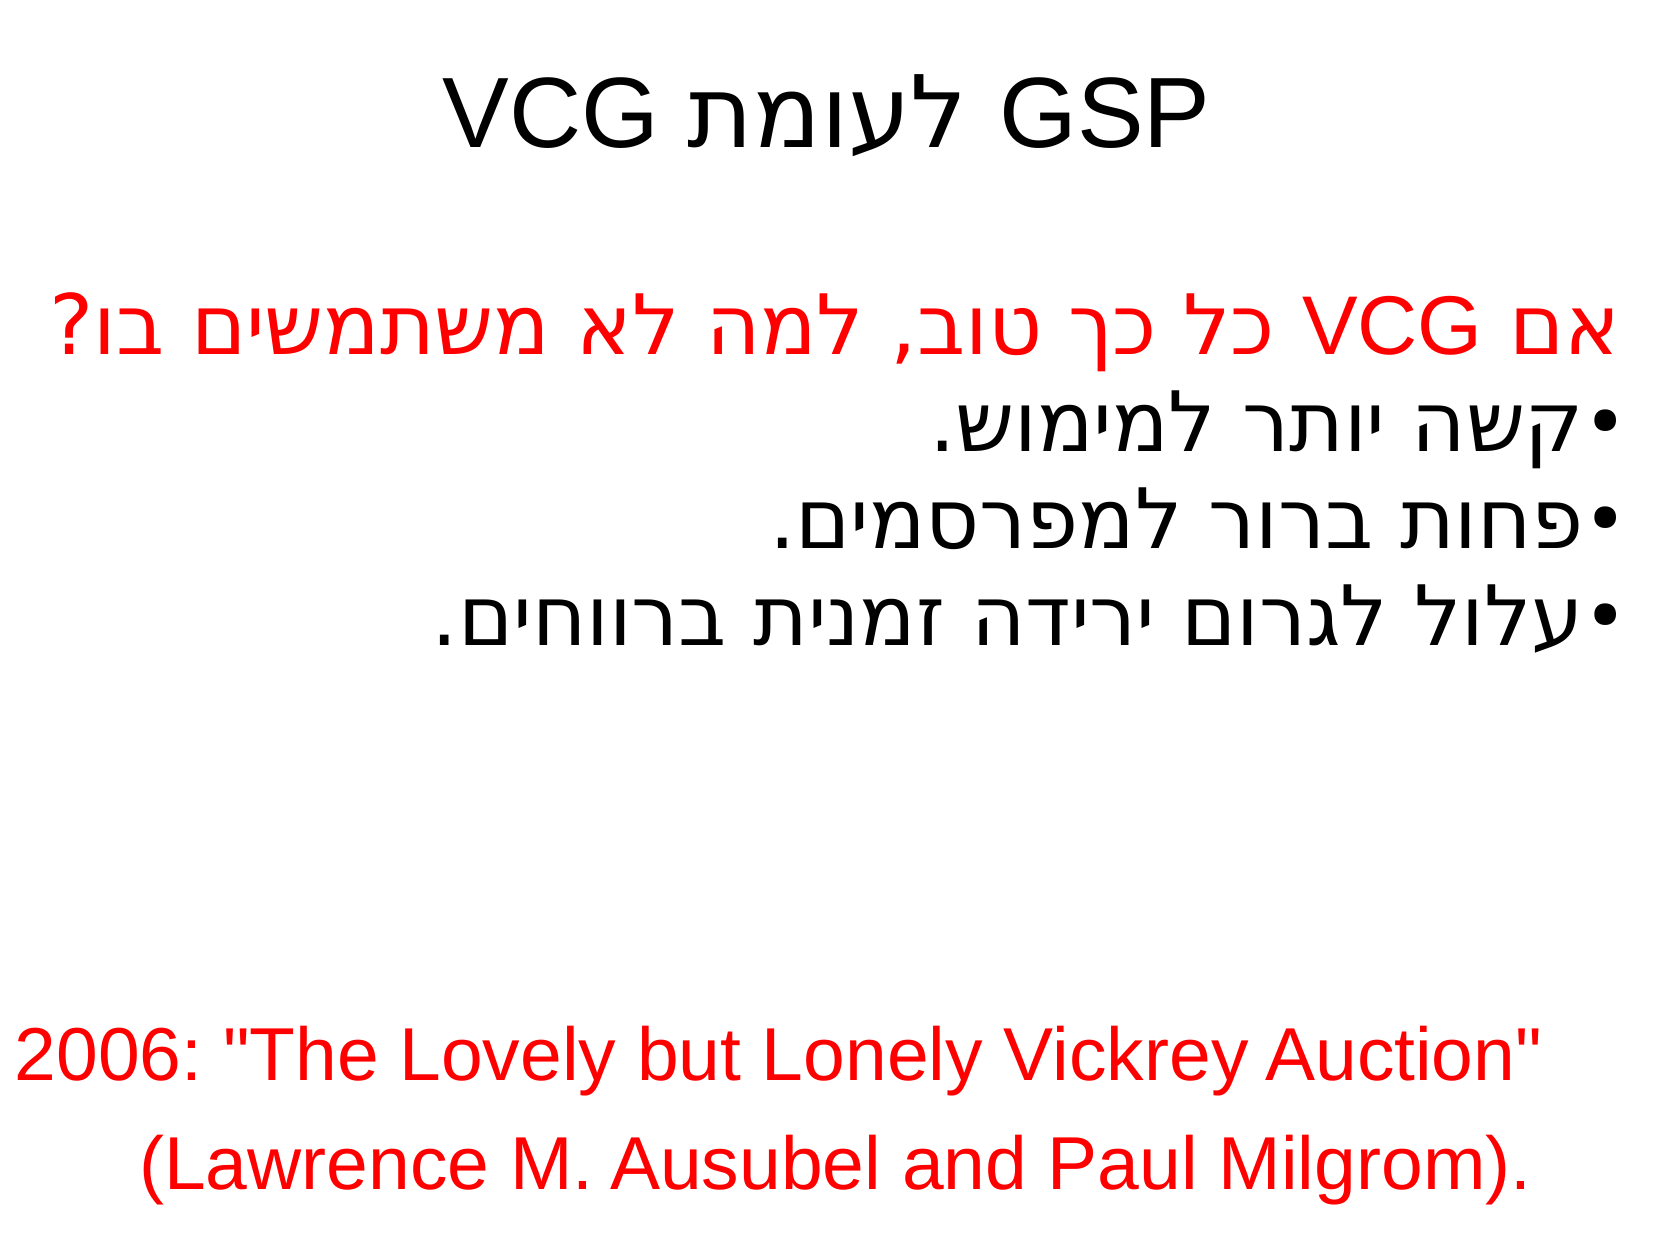

# VCG לעומת GSP
אם VCG כל כך טוב, למה לא משתמשים בו?
קשה יותר למימוש.
פחות ברור למפרסמים.
עלול לגרום ירידה זמנית ברווחים.
2006: "The Lovely but Lonely Vickrey Auction"
 (Lawrence M. Ausubel and Paul Milgrom).